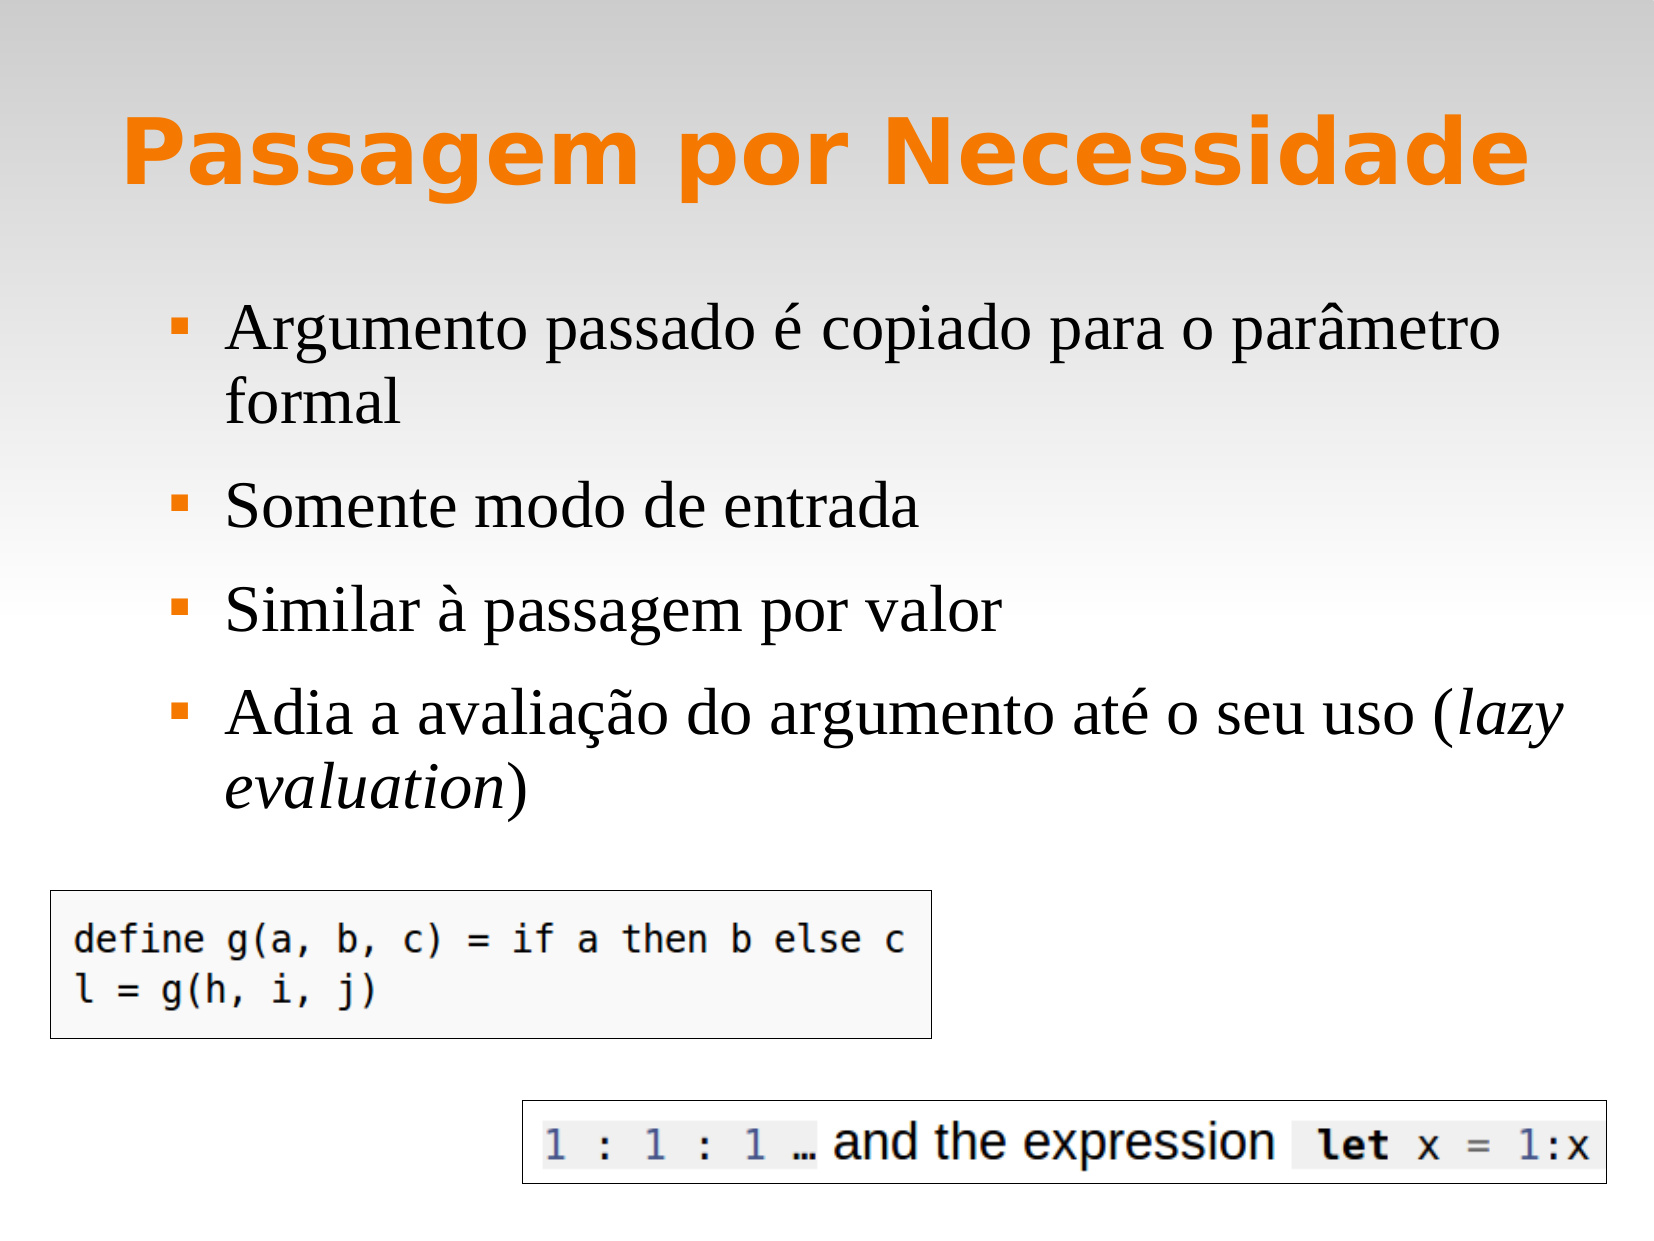

# Passagem por Necessidade
Argumento passado é copiado para o parâmetro formal
Somente modo de entrada
Similar à passagem por valor
Adia a avaliação do argumento até o seu uso (lazy evaluation)